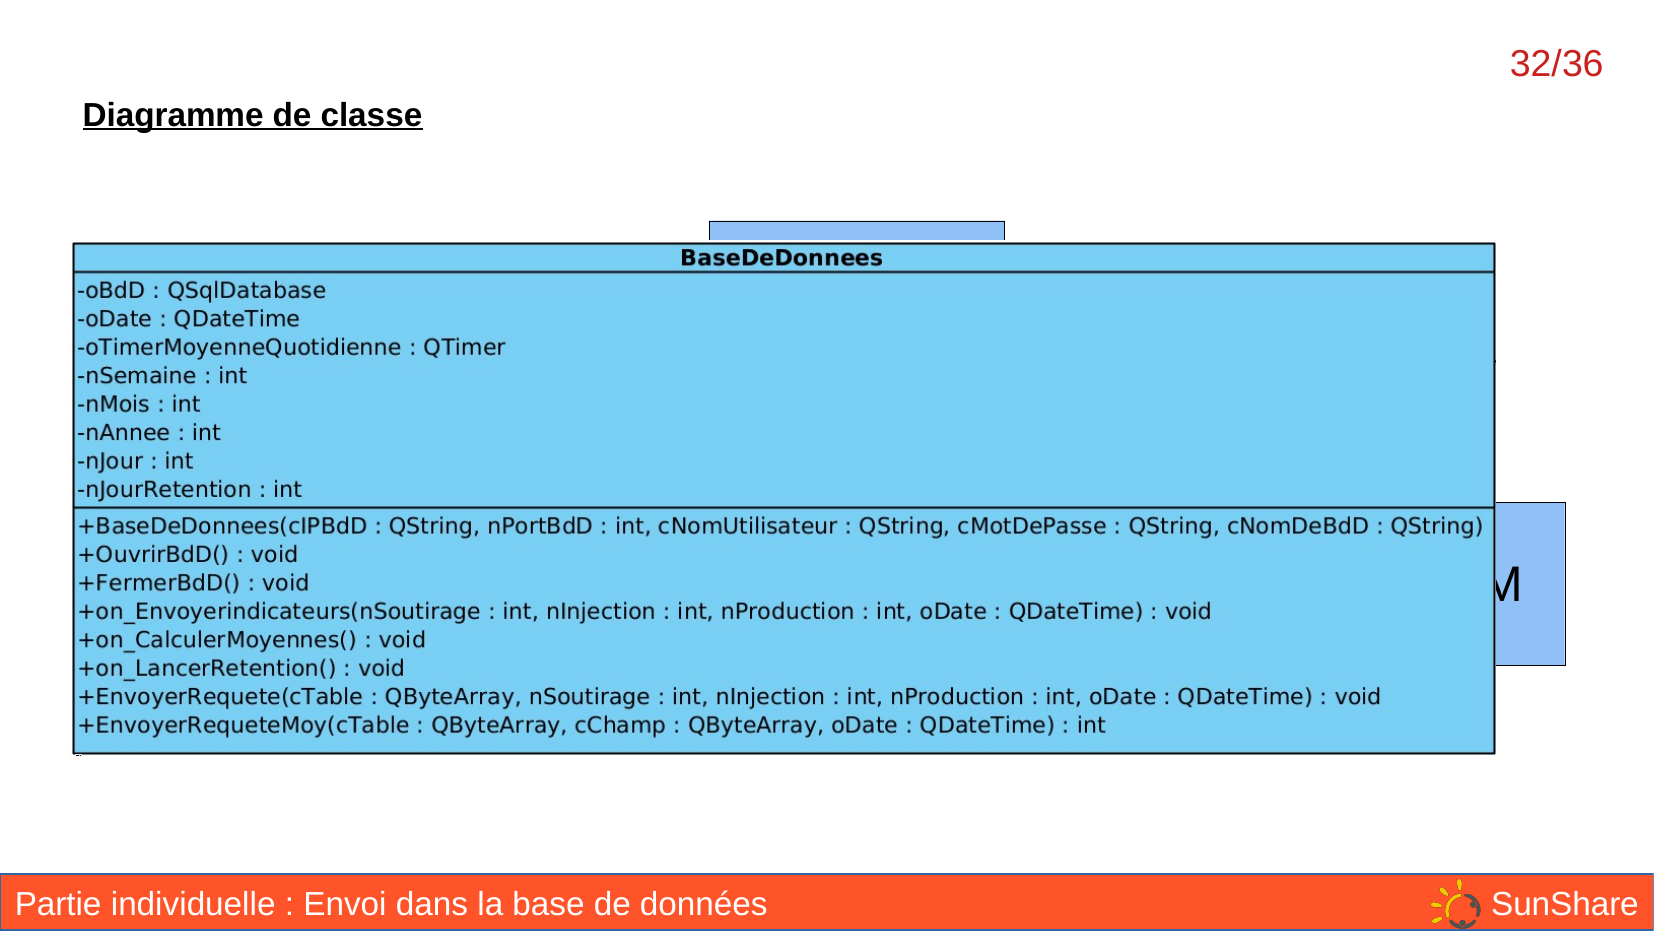

# Diagramme de classe
Partie individuelle : Envoi dans la base de données